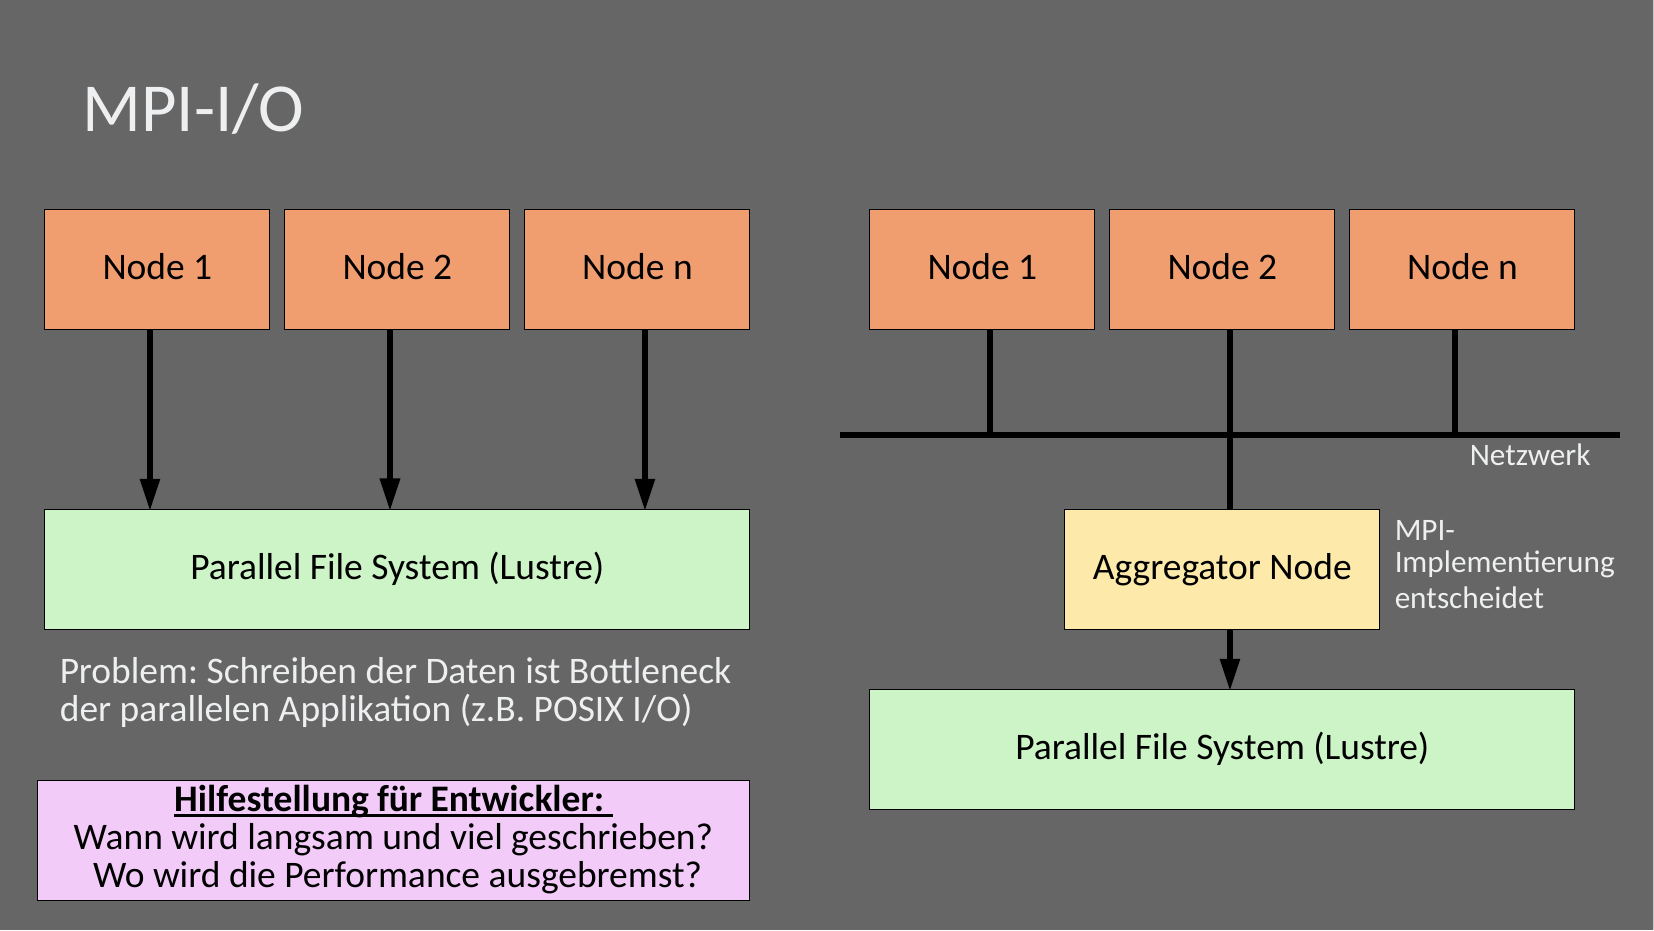

# MPI-I/O
Node 1
Node 2
Node n
Node 1
Node 2
Node n
Netzwerk
Parallel File System (Lustre)
Aggregator Node
MPI-Implementierung entscheidet
Problem: Schreiben der Daten ist Bottleneck der parallelen Applikation (z.B. POSIX I/O)
Parallel File System (Lustre)
Hilfestellung für Entwickler:
Wann wird langsam und viel geschrieben?
 Wo wird die Performance ausgebremst?